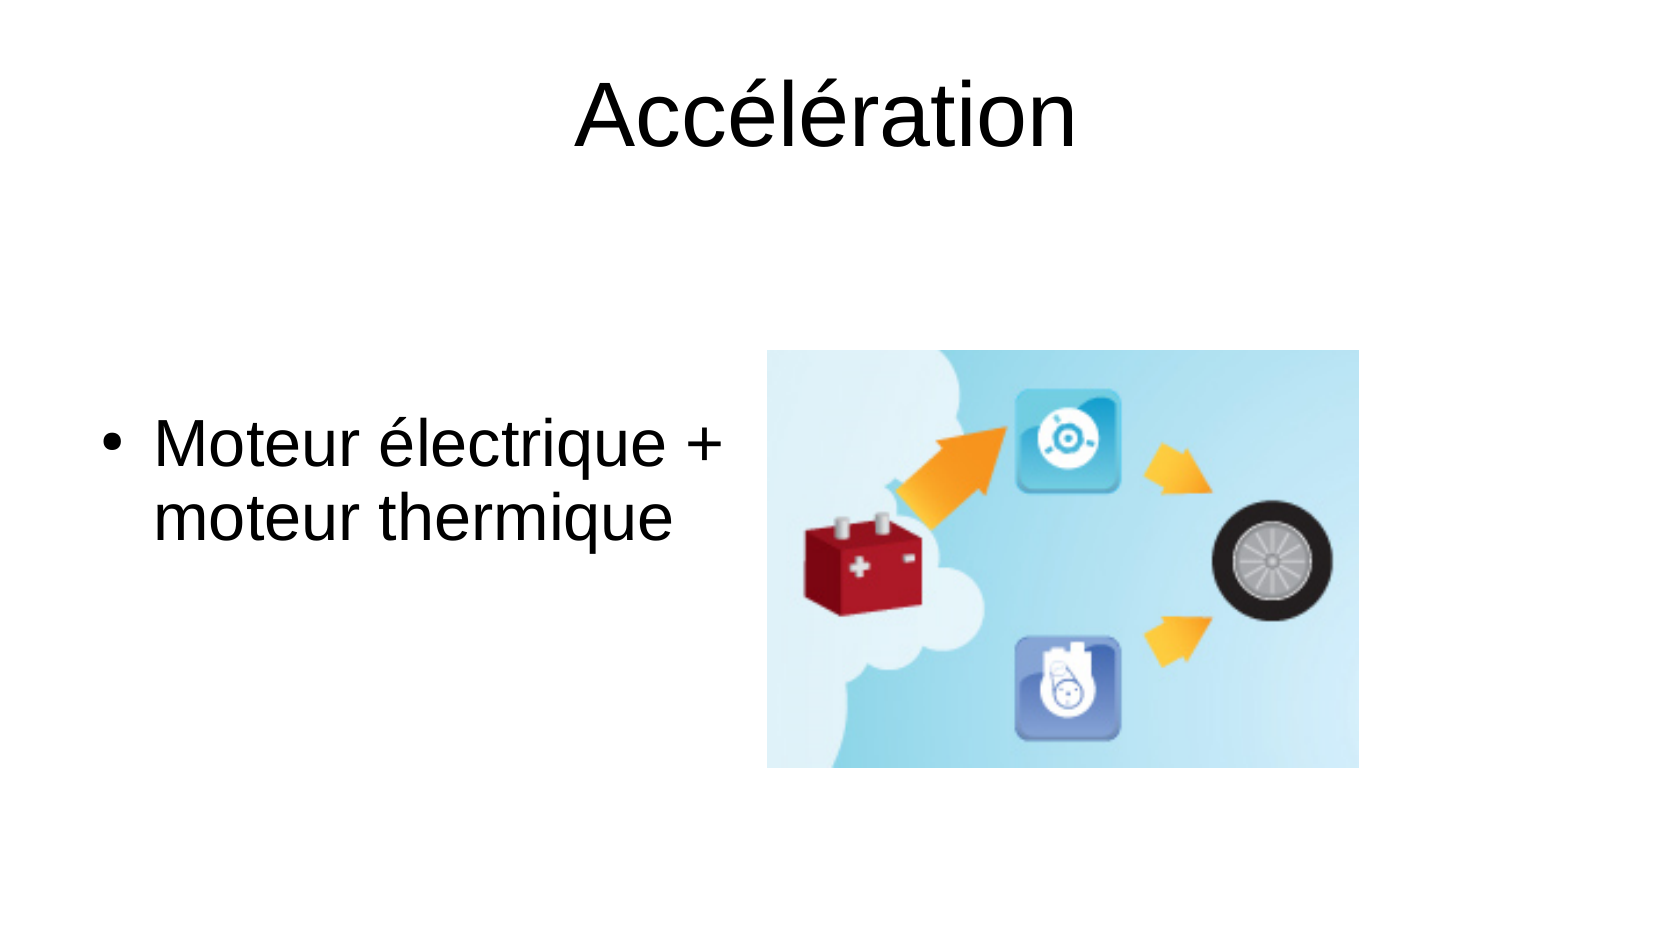

# Accélération
Moteur électrique + moteur thermique